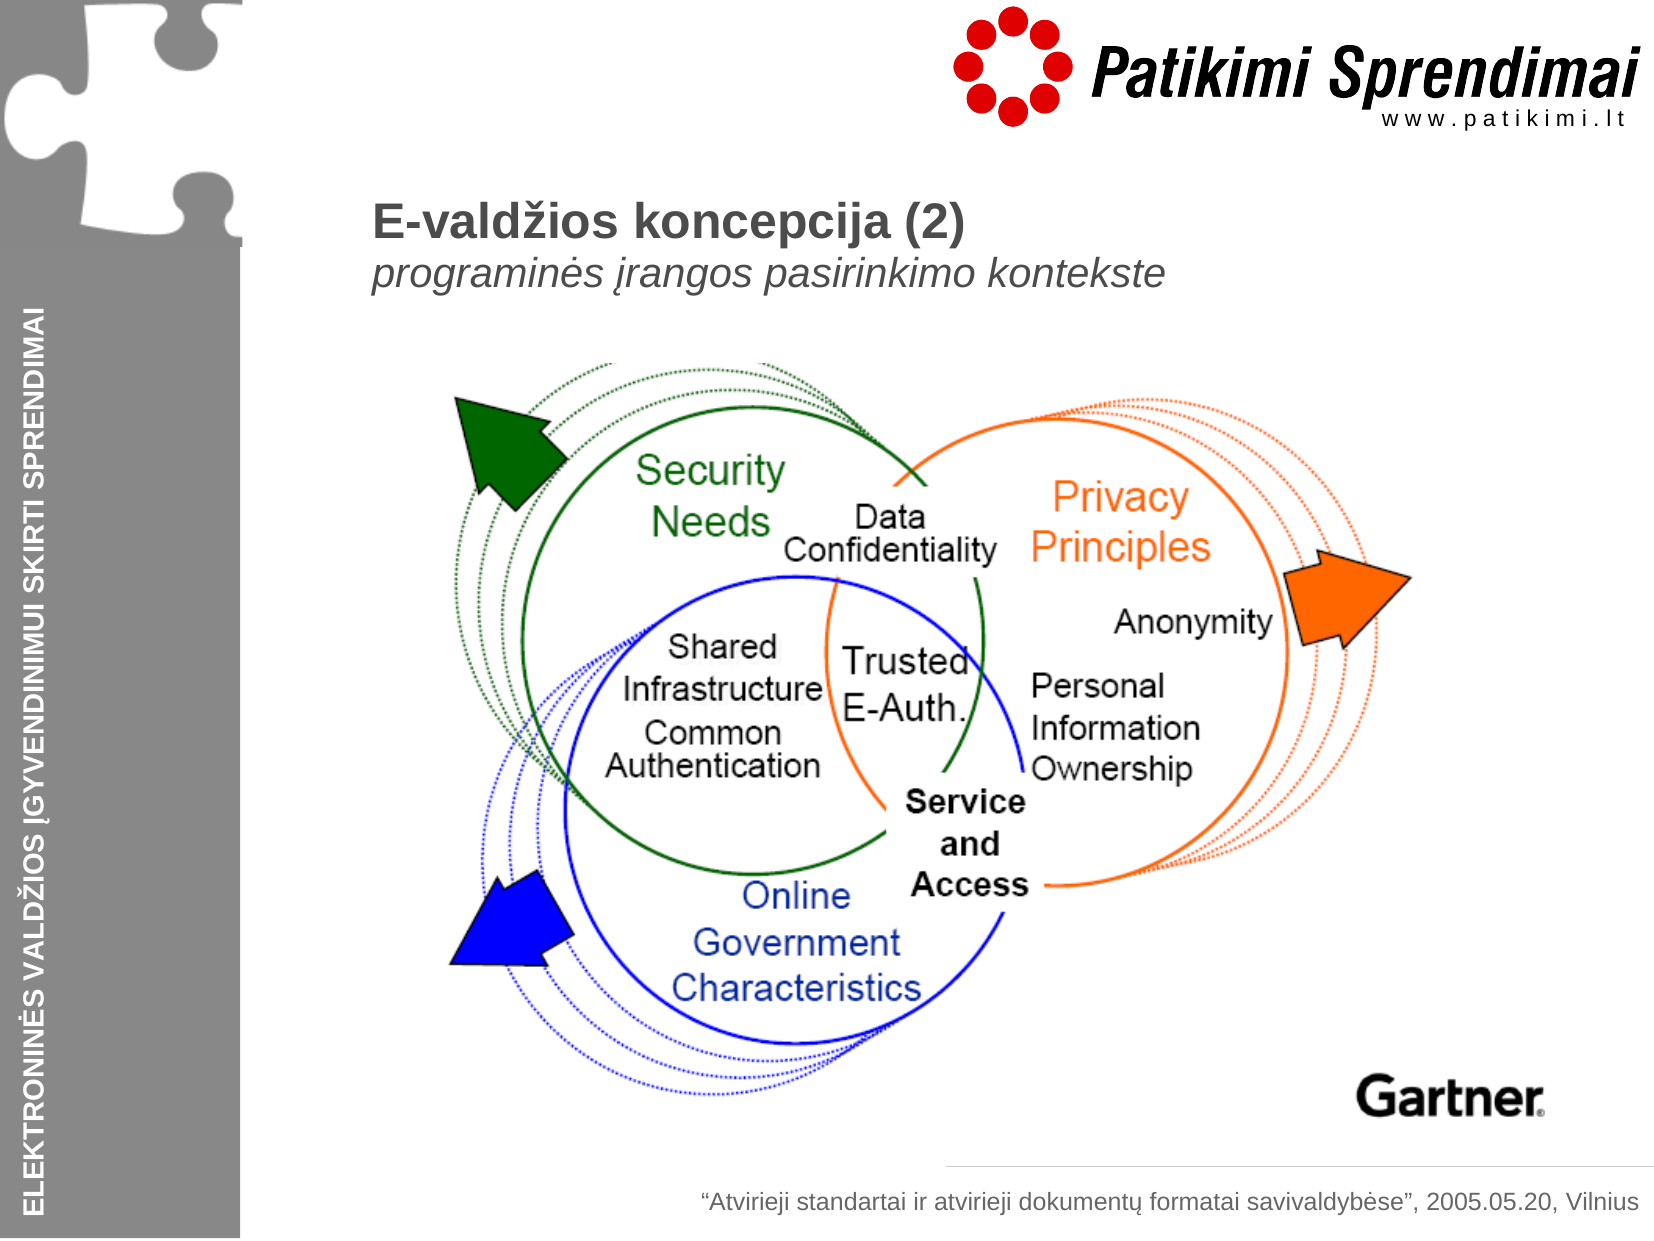

E-valdžios koncepcija (2)
programinės įrangos pasirinkimo kontekste